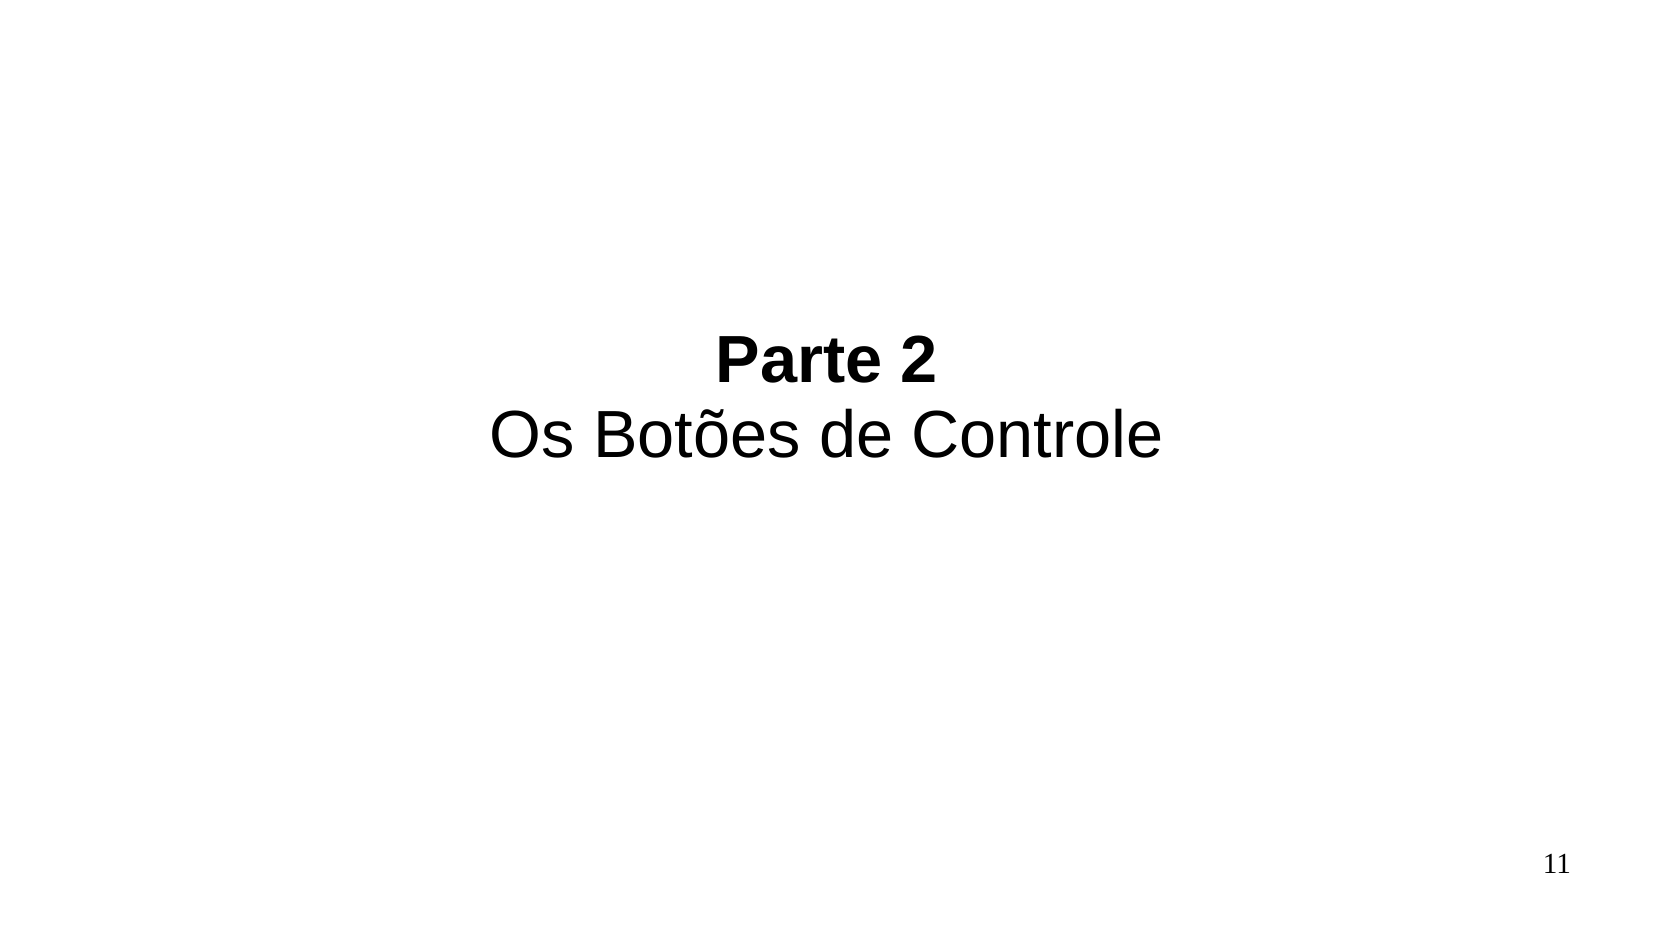

# Parte 2
Os Botões de Controle
11